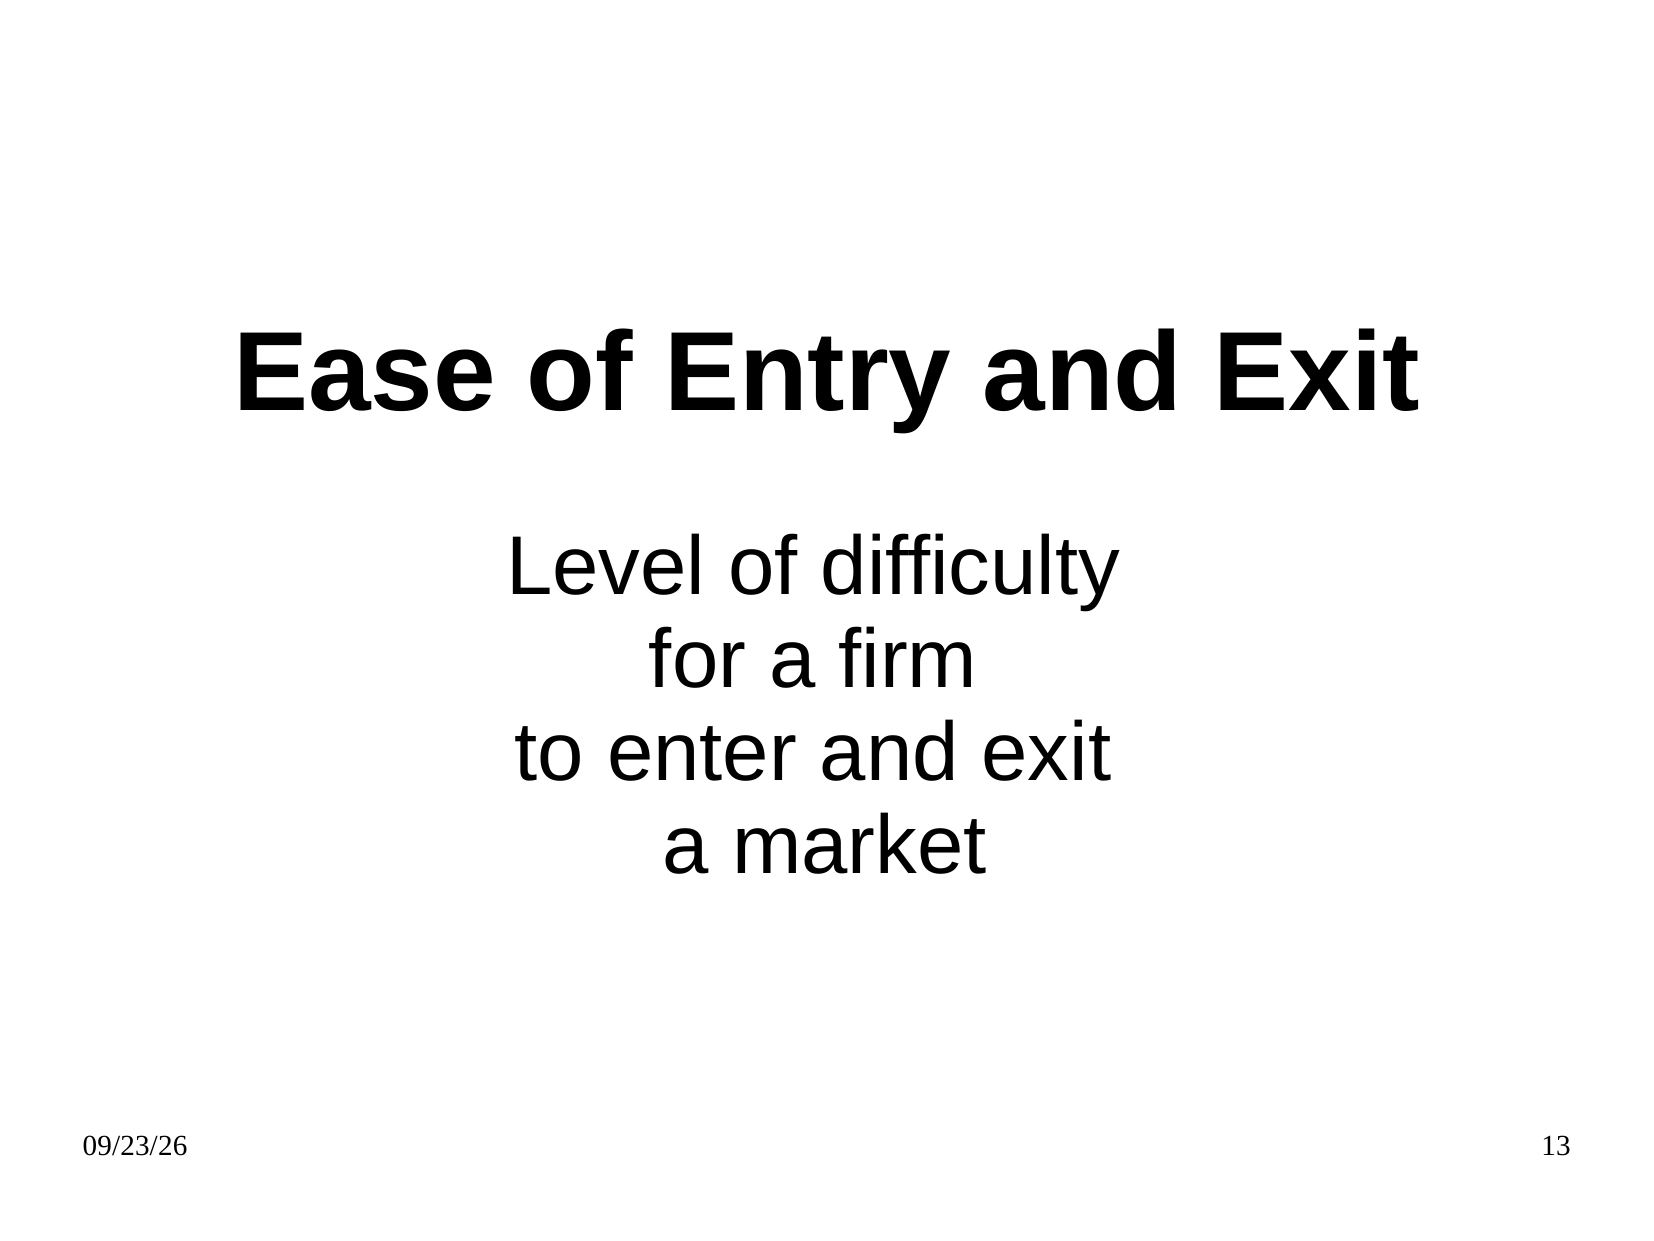

# Ease of Entry and Exit
Level of difficulty
for a firm
to enter and exit
a market
13